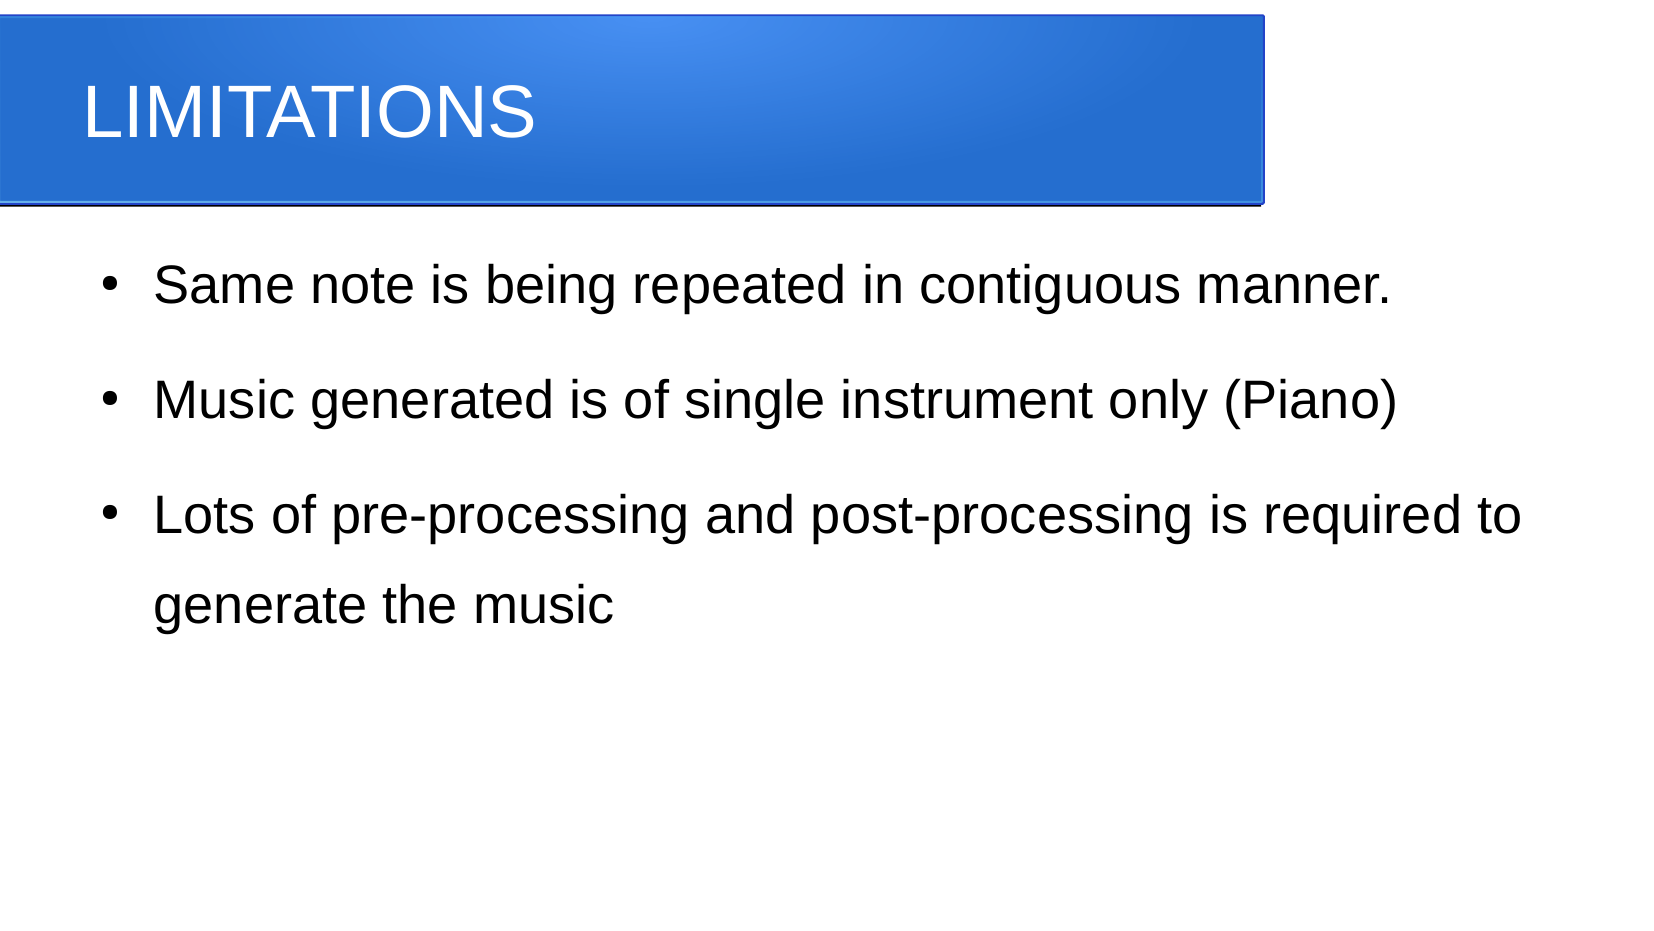

# LIMITATIONS
Same note is being repeated in contiguous manner.
Music generated is of single instrument only (Piano)
Lots of pre-processing and post-processing is required to generate the music